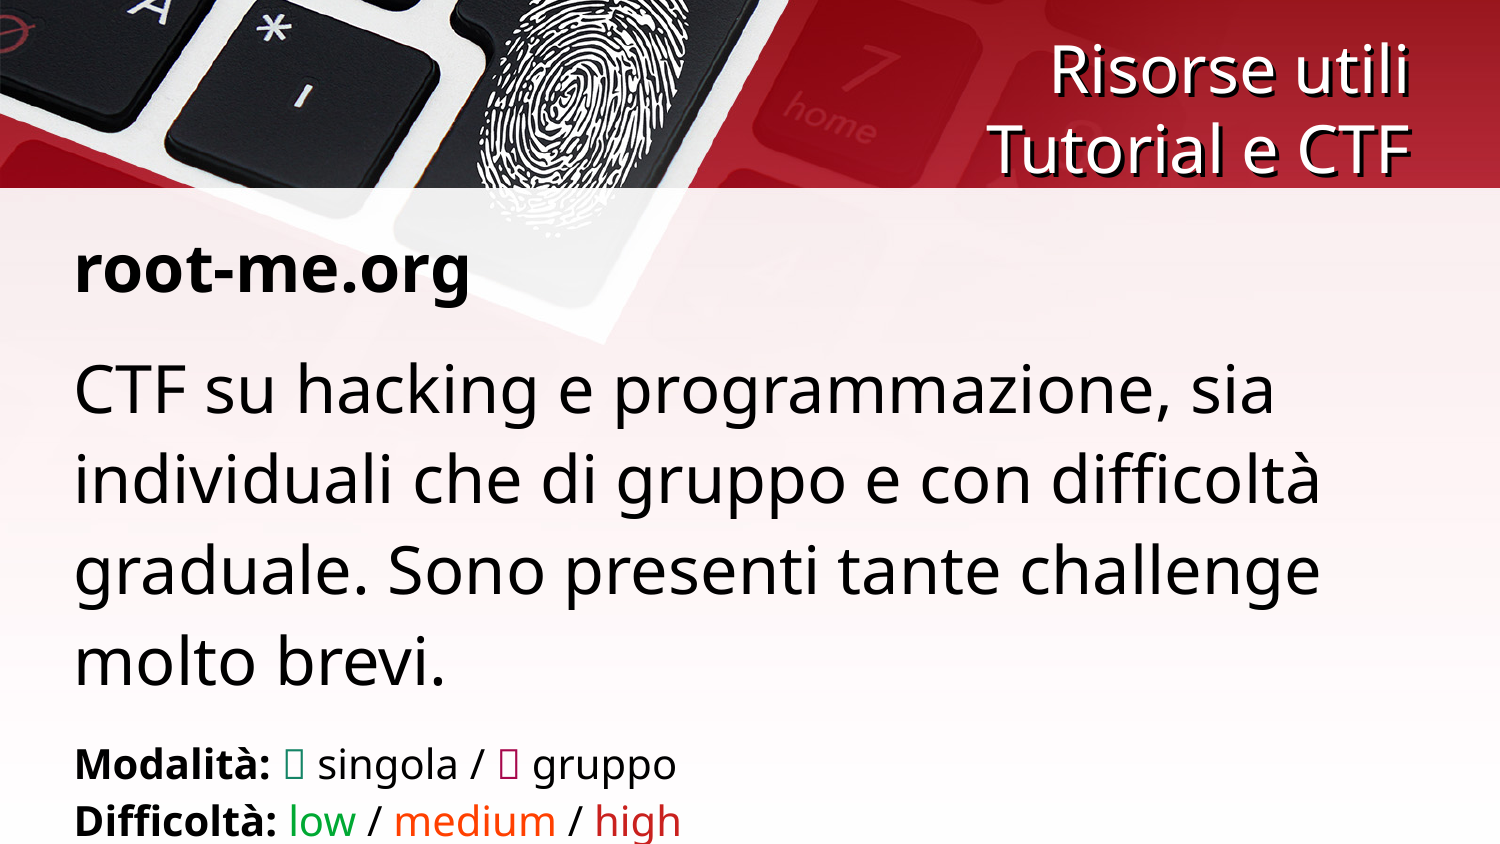

# Risorse utili Tutorial e CTF
root-me.org
CTF su hacking e programmazione, sia individuali che di gruppo e con difficoltà graduale. Sono presenti tante challenge molto brevi.
Modalità:  singola /  gruppo
Difficoltà: low / medium / high
Learning: 20% - Lab: 80%